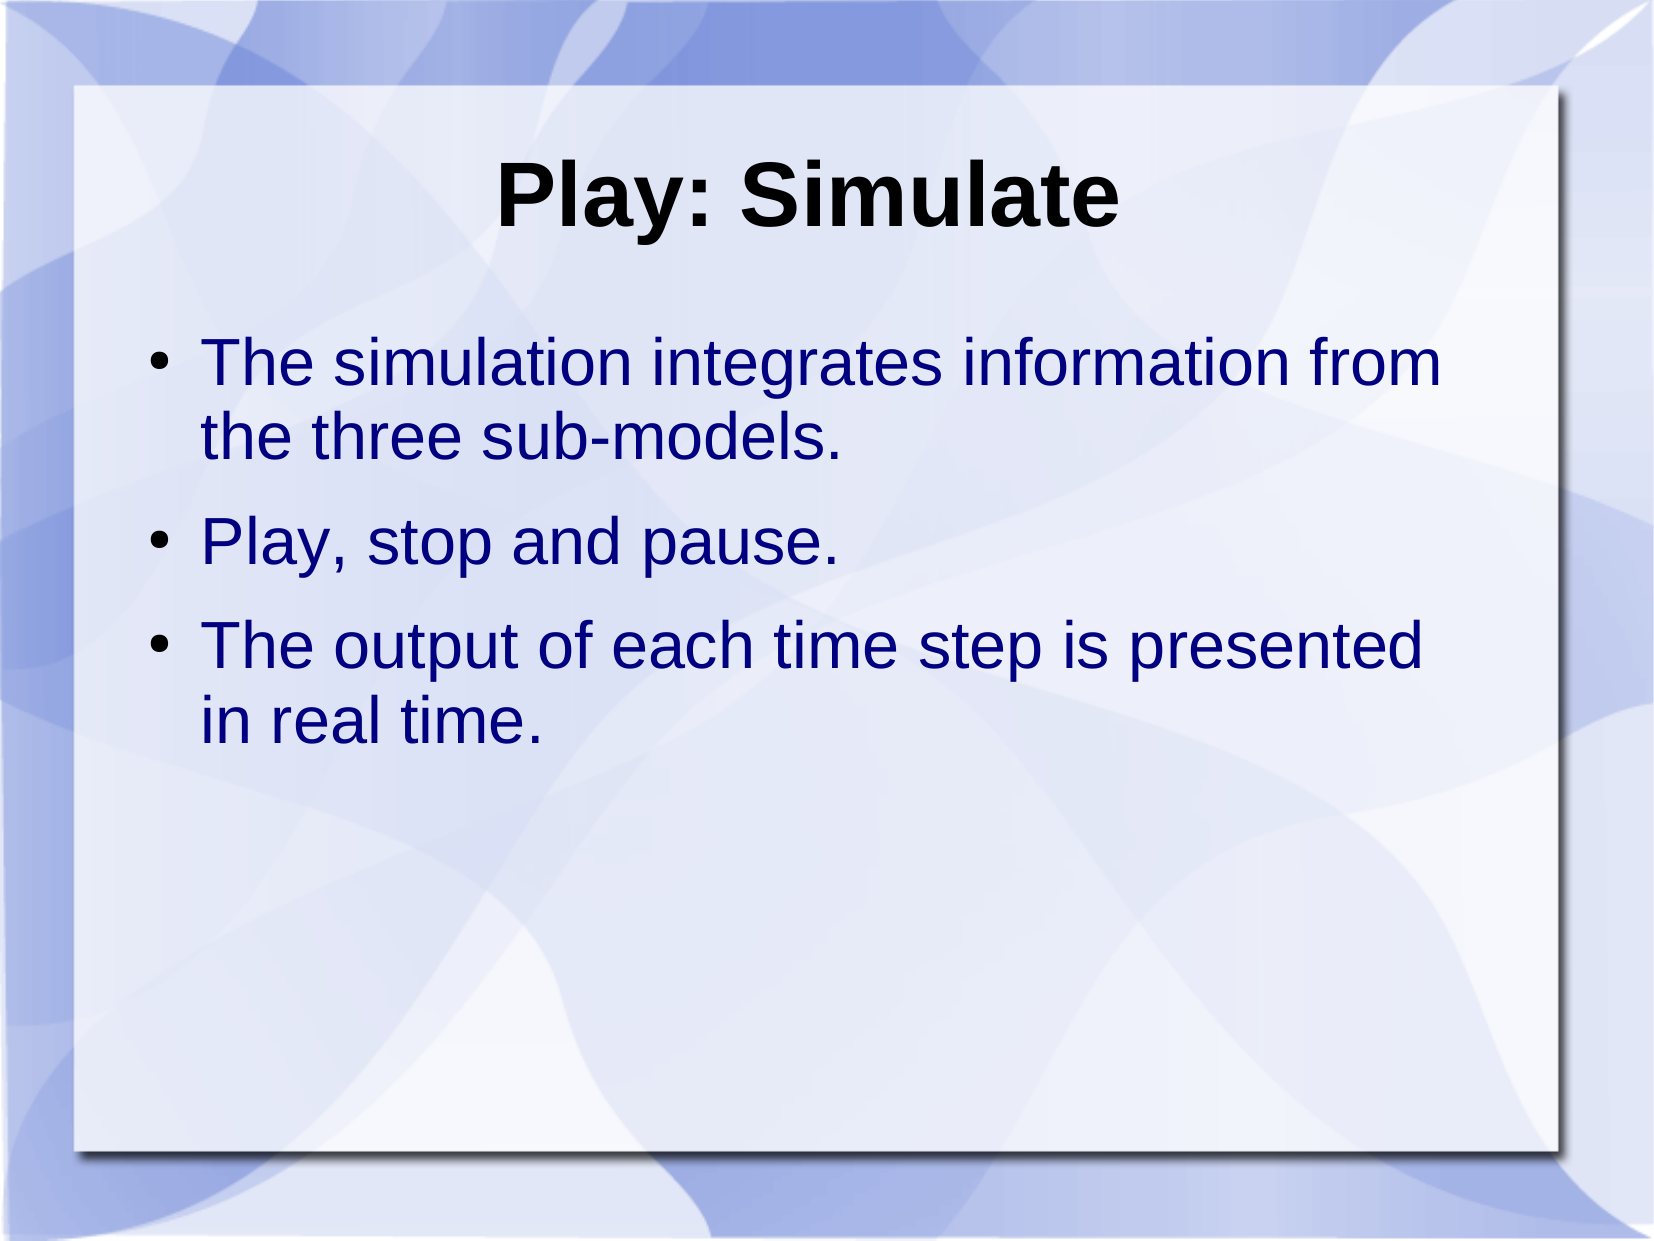

# Play: Simulate
The simulation integrates information from the three sub-models.
Play, stop and pause.
The output of each time step is presented in real time.